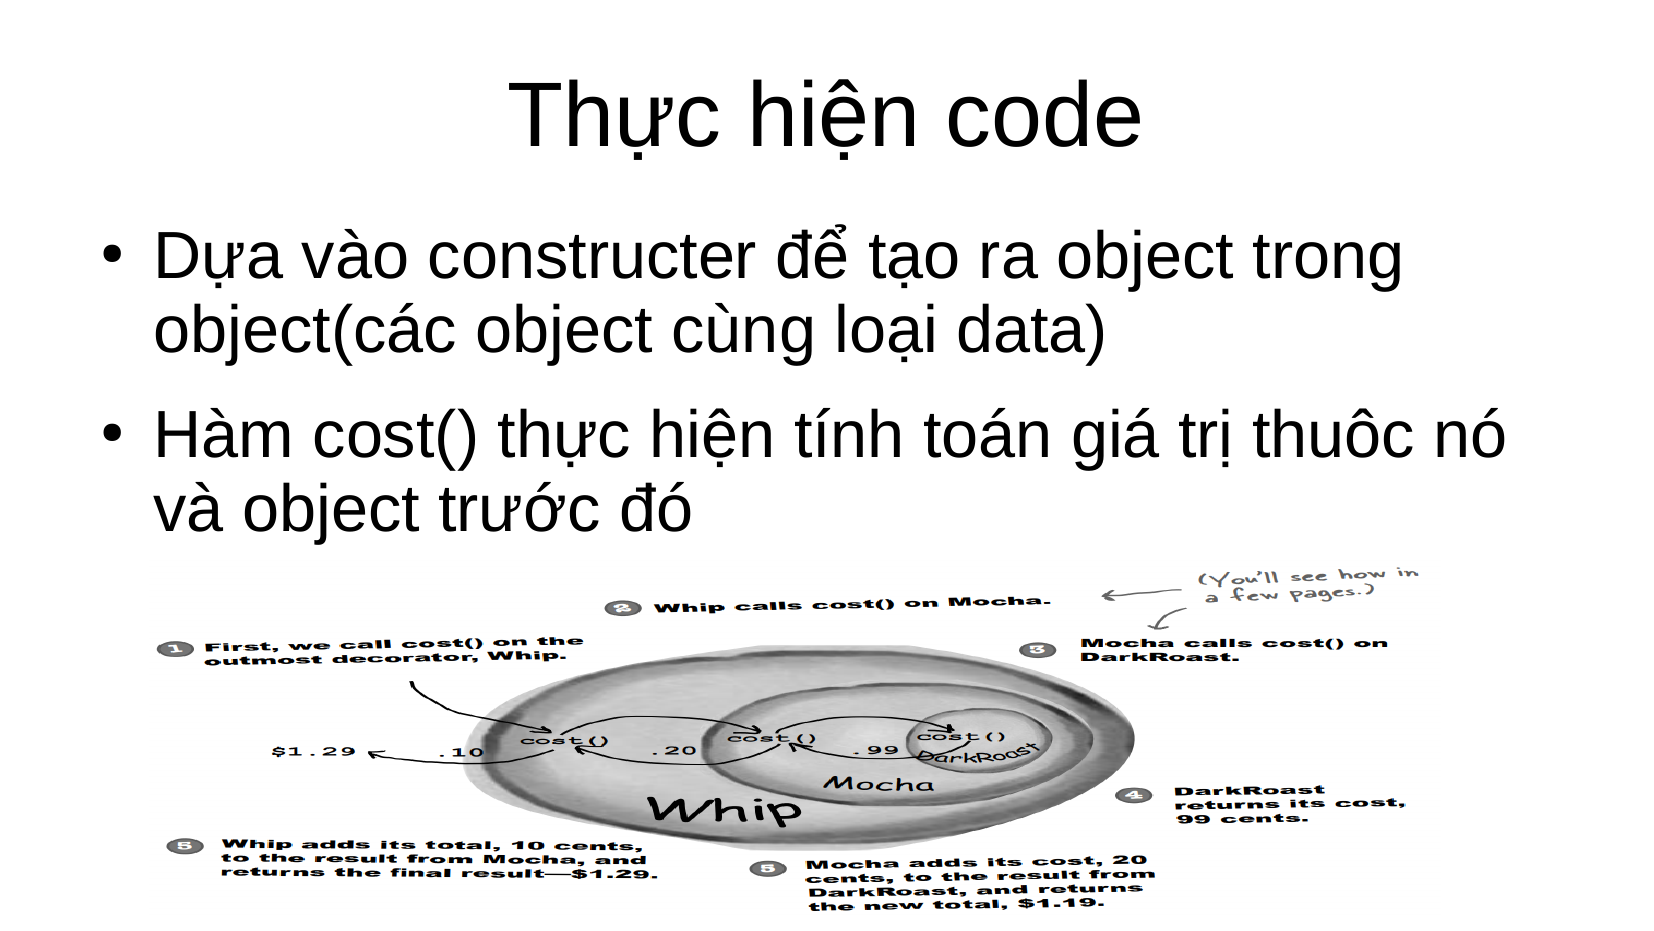

# Thực hiện code
Dựa vào constructer để tạo ra object trong object(các object cùng loại data)
Hàm cost() thực hiện tính toán giá trị thuôc nó và object trước đó